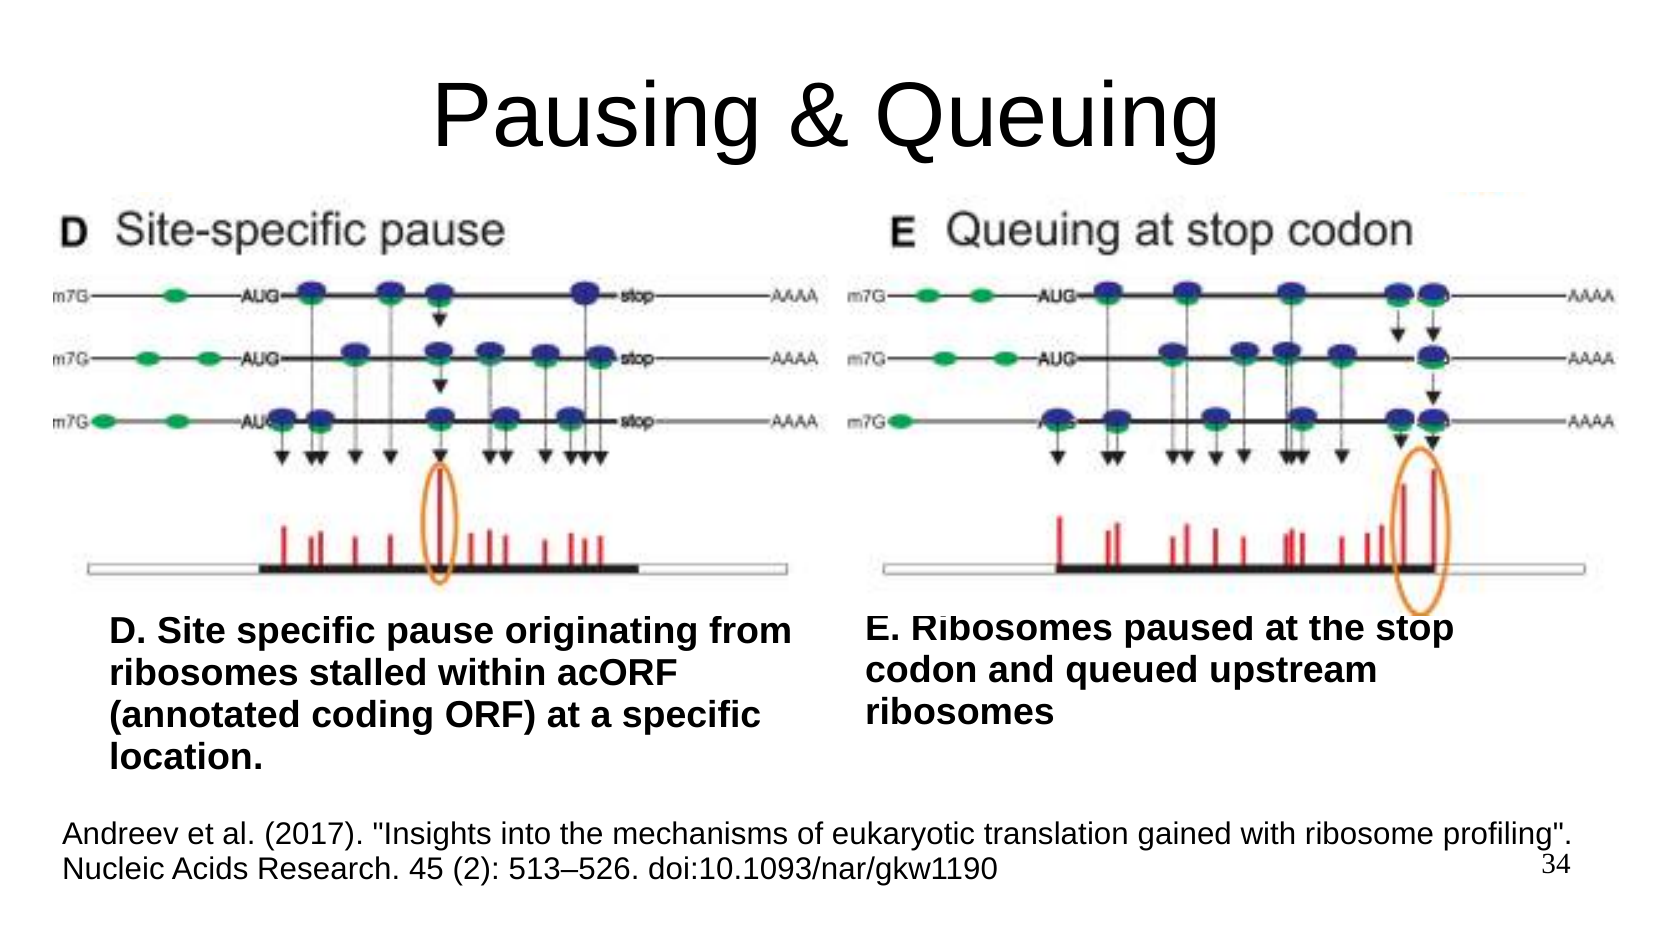

# Pausing & Queuing
E. Ribosomes paused at the stop codon and queued upstream ribosomes
D. Site specific pause originating from ribosomes stalled within acORF (annotated coding ORF) at a specific location.
Andreev et al. (2017). "Insights into the mechanisms of eukaryotic translation gained with ribosome profiling". Nucleic Acids Research. 45 (2): 513–526. doi:10.1093/nar/gkw1190
34